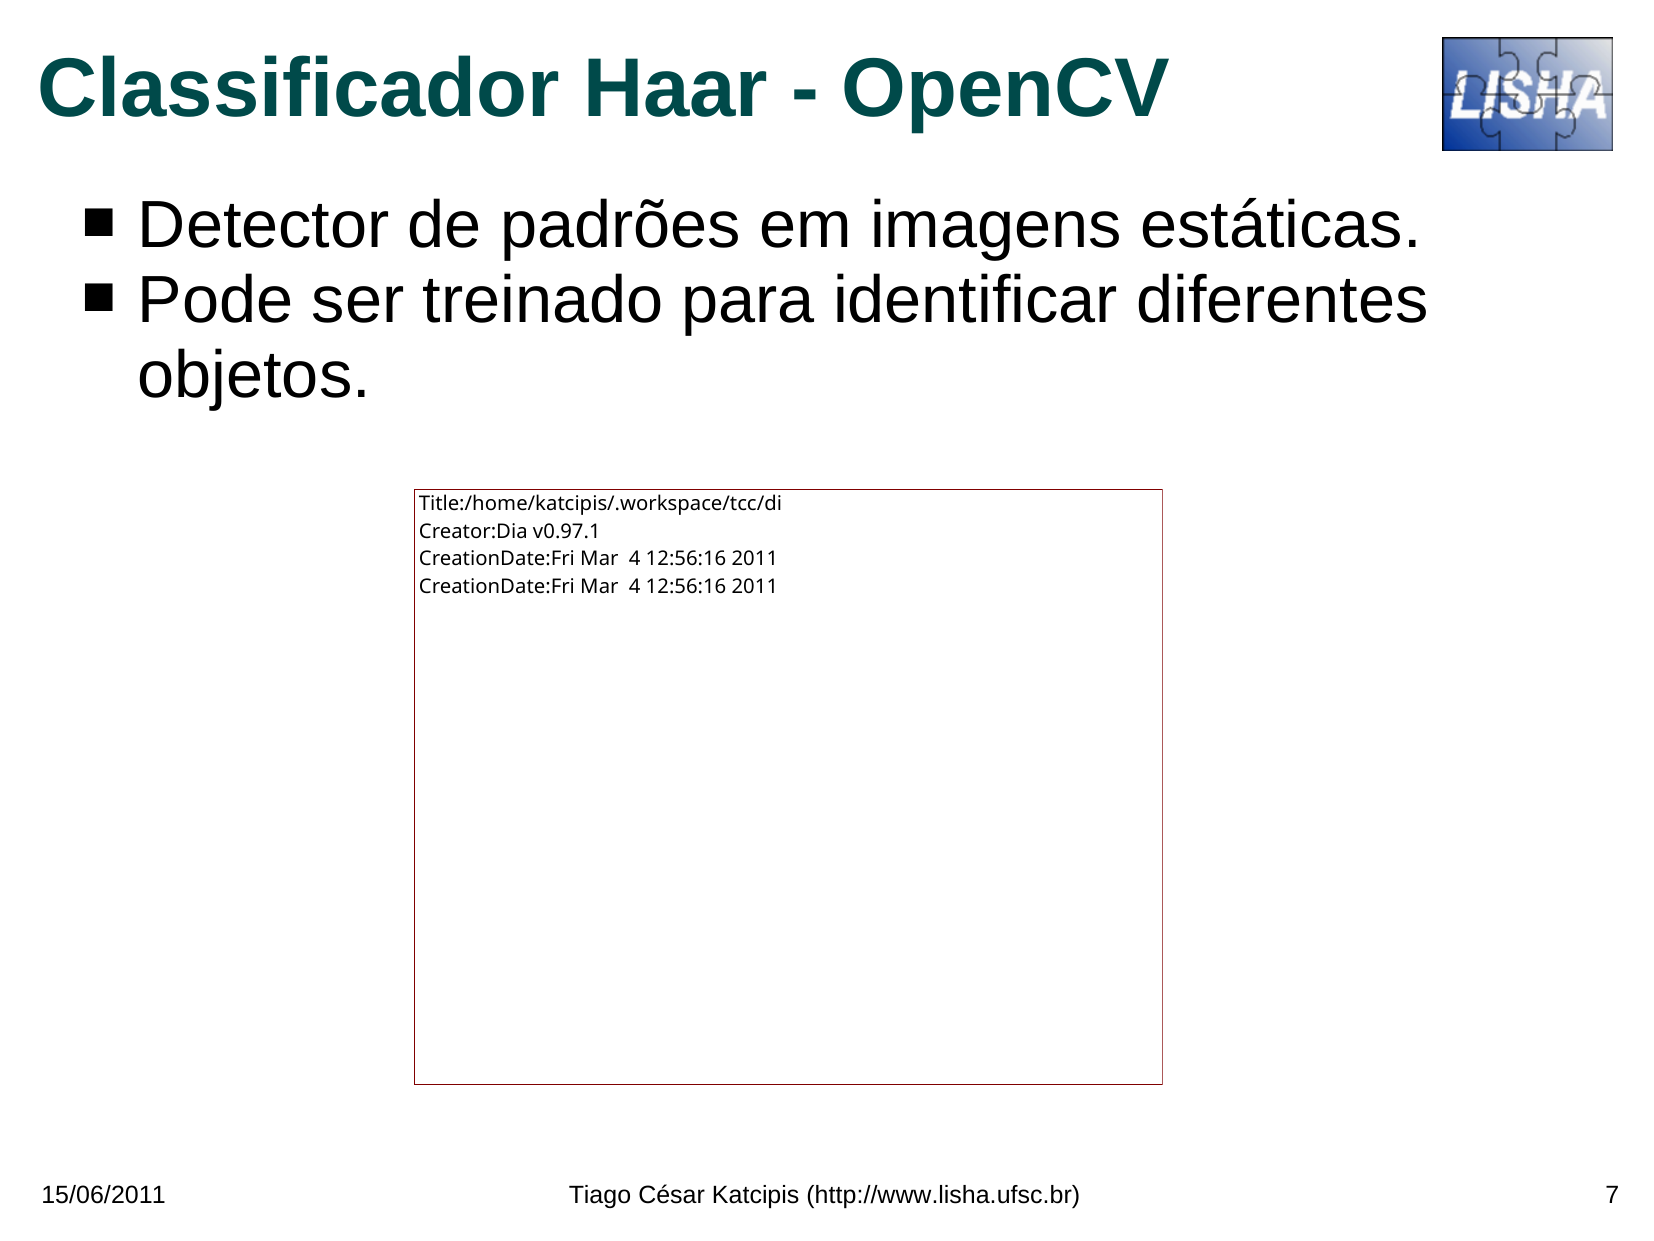

# Classificador Haar - OpenCV
Detector de padrões em imagens estáticas.
Pode ser treinado para identificar diferentes objetos.